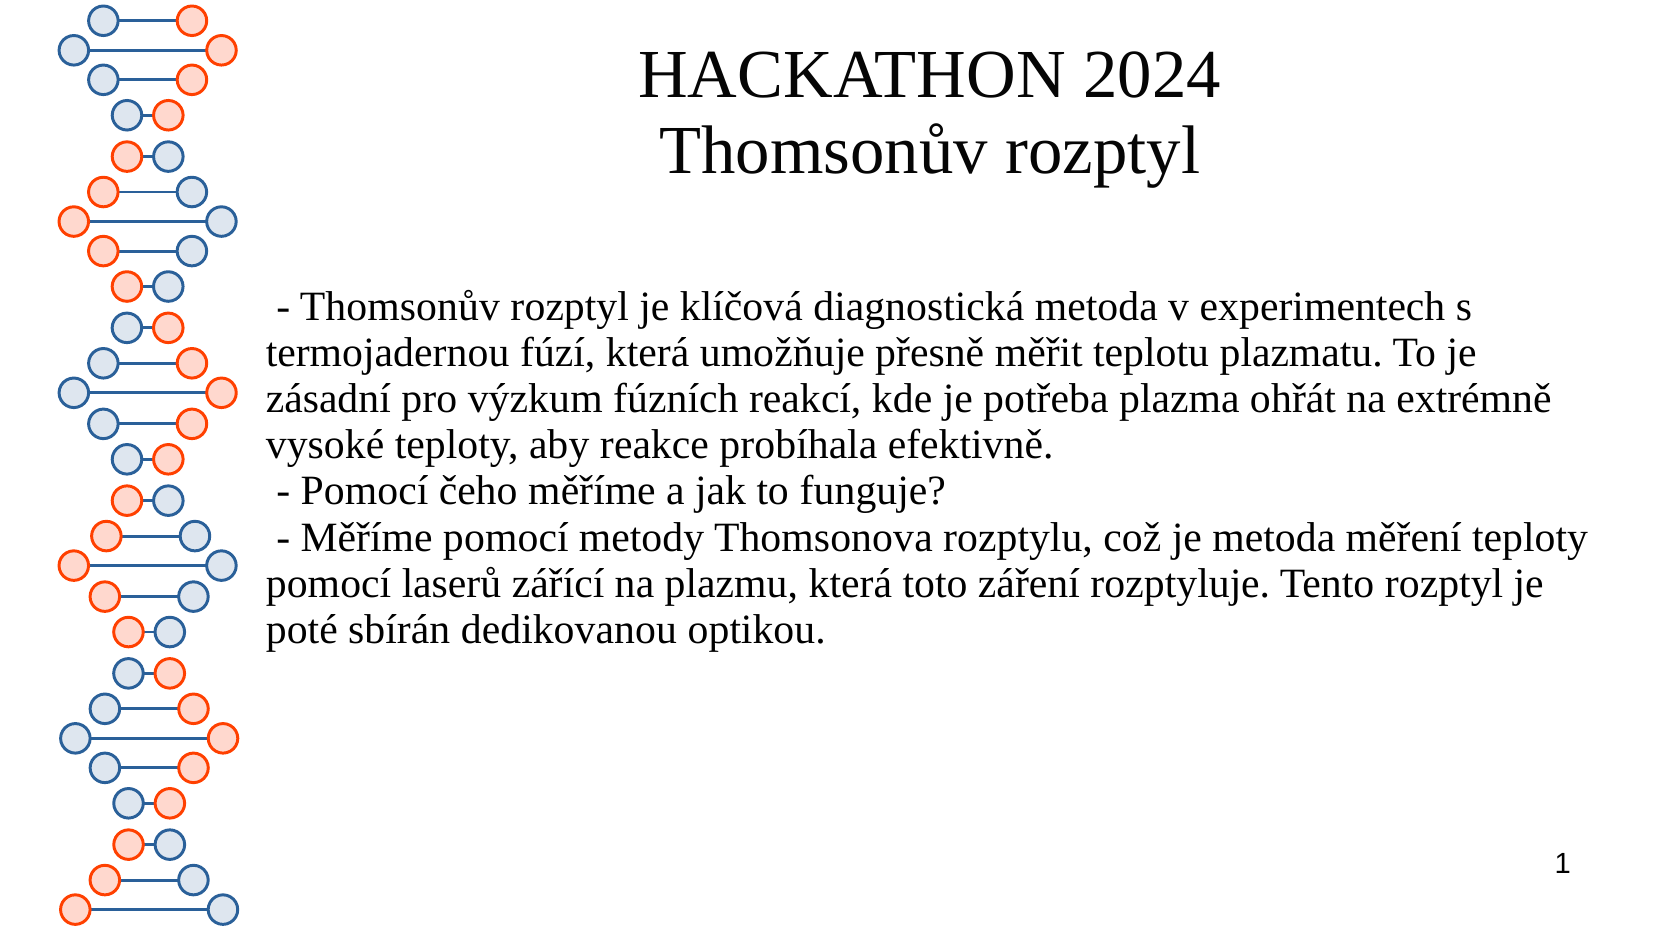

# HACKATHON 2024 Thomsonův rozptyl
 - Thomsonův rozptyl je klíčová diagnostická metoda v experimentech s termojadernou fúzí, která umožňuje přesně měřit teplotu plazmatu. To je zásadní pro výzkum fúzních reakcí, kde je potřeba plazma ohřát na extrémně vysoké teploty, aby reakce probíhala efektivně.
 - Pomocí čeho měříme a jak to funguje?
 - Měříme pomocí metody Thomsonova rozptylu, což je metoda měření teploty pomocí laserů zářící na plazmu, která toto záření rozptyluje. Tento rozptyl je poté sbírán dedikovanou optikou.
1